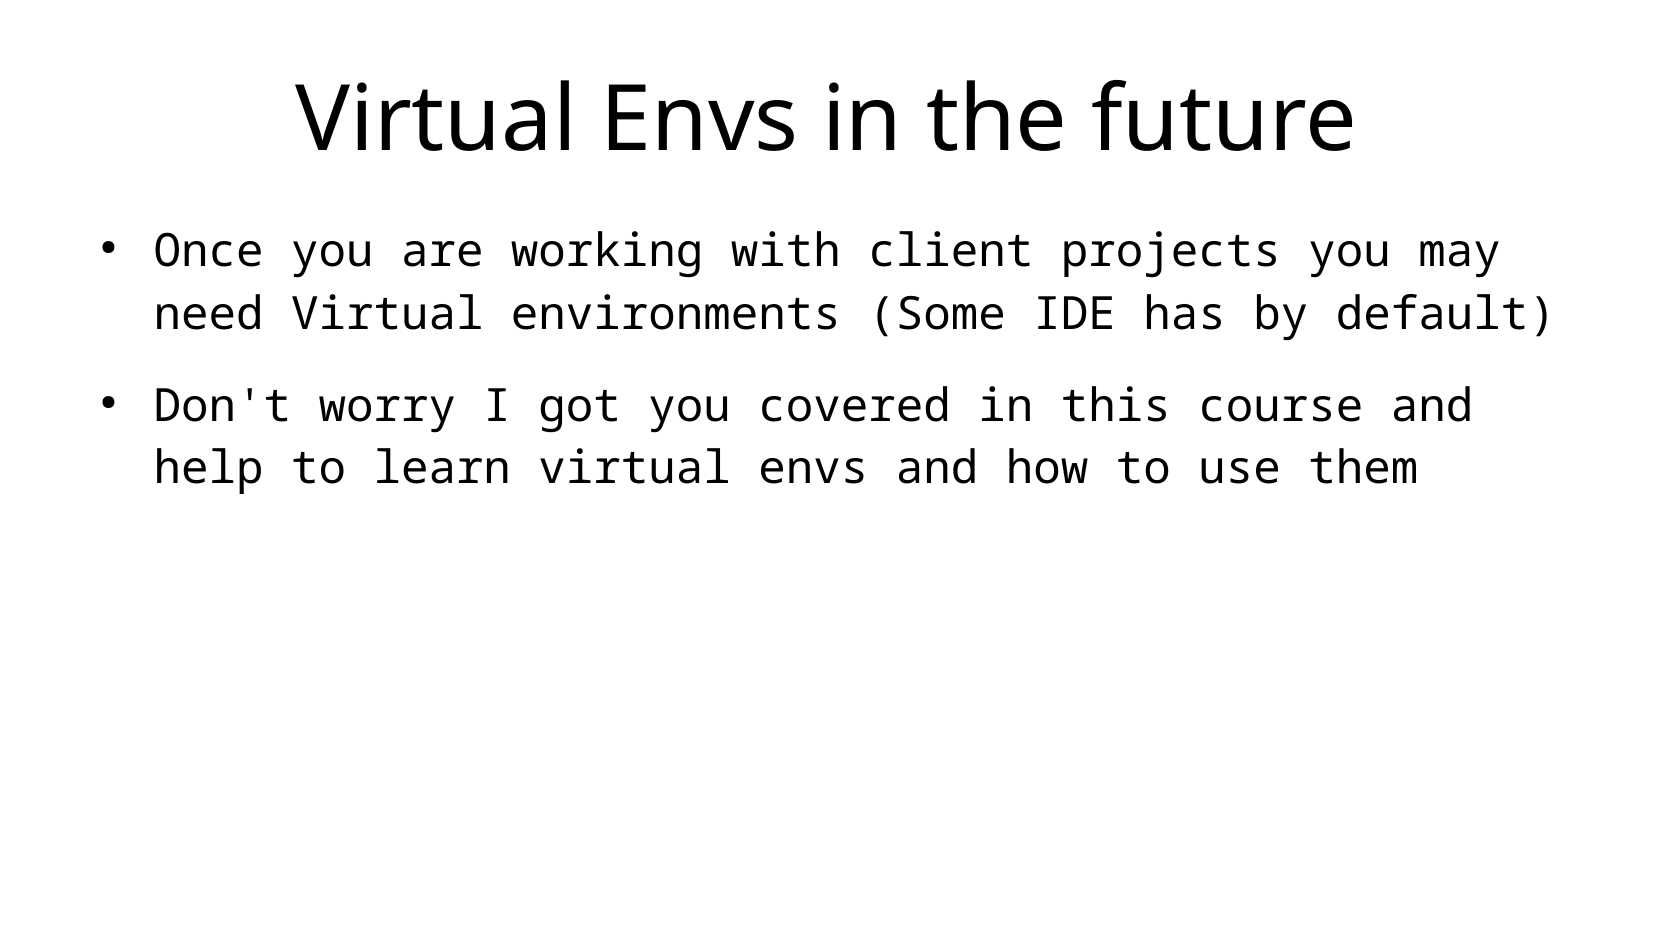

# Virtual Envs in the future
Once you are working with client projects you may need Virtual environments (Some IDE has by default)
Don't worry I got you covered in this course and help to learn virtual envs and how to use them